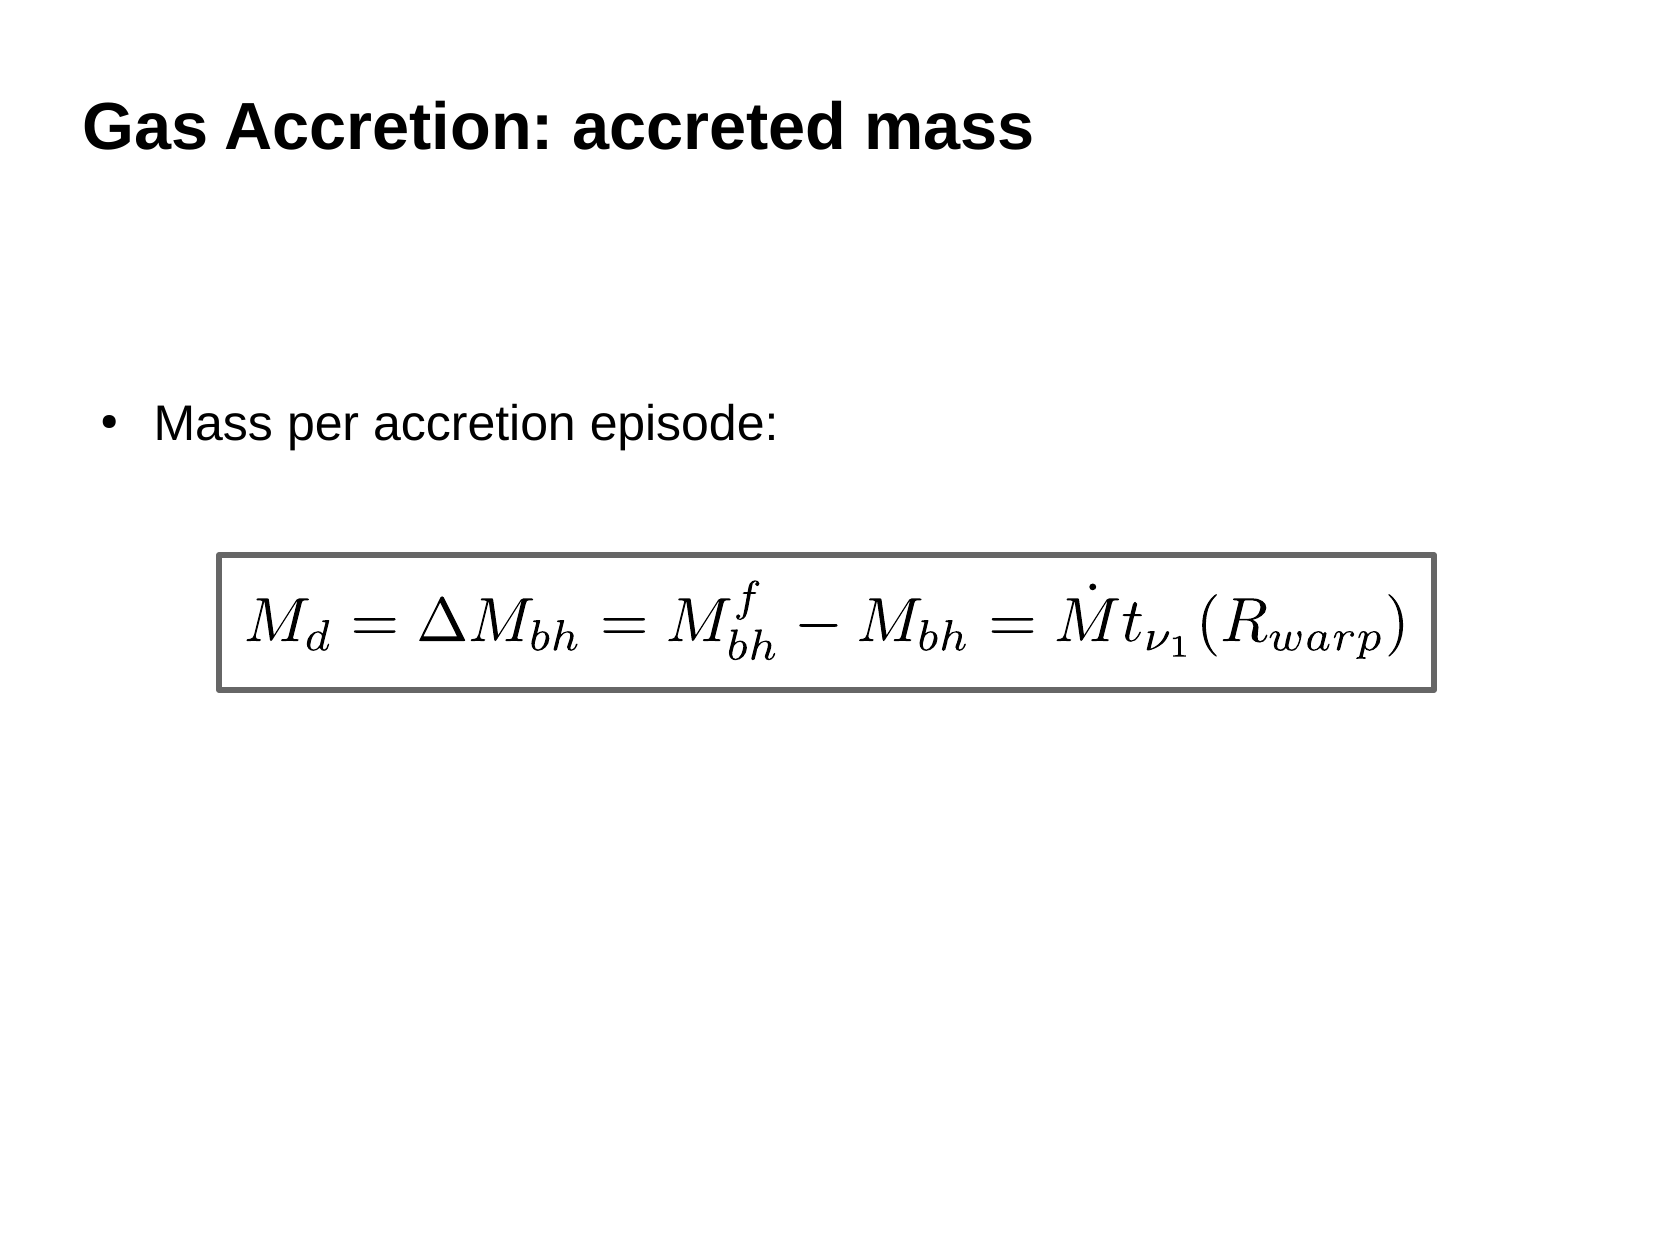

# Gas Accretion: accreted mass
Mass per accretion episode: